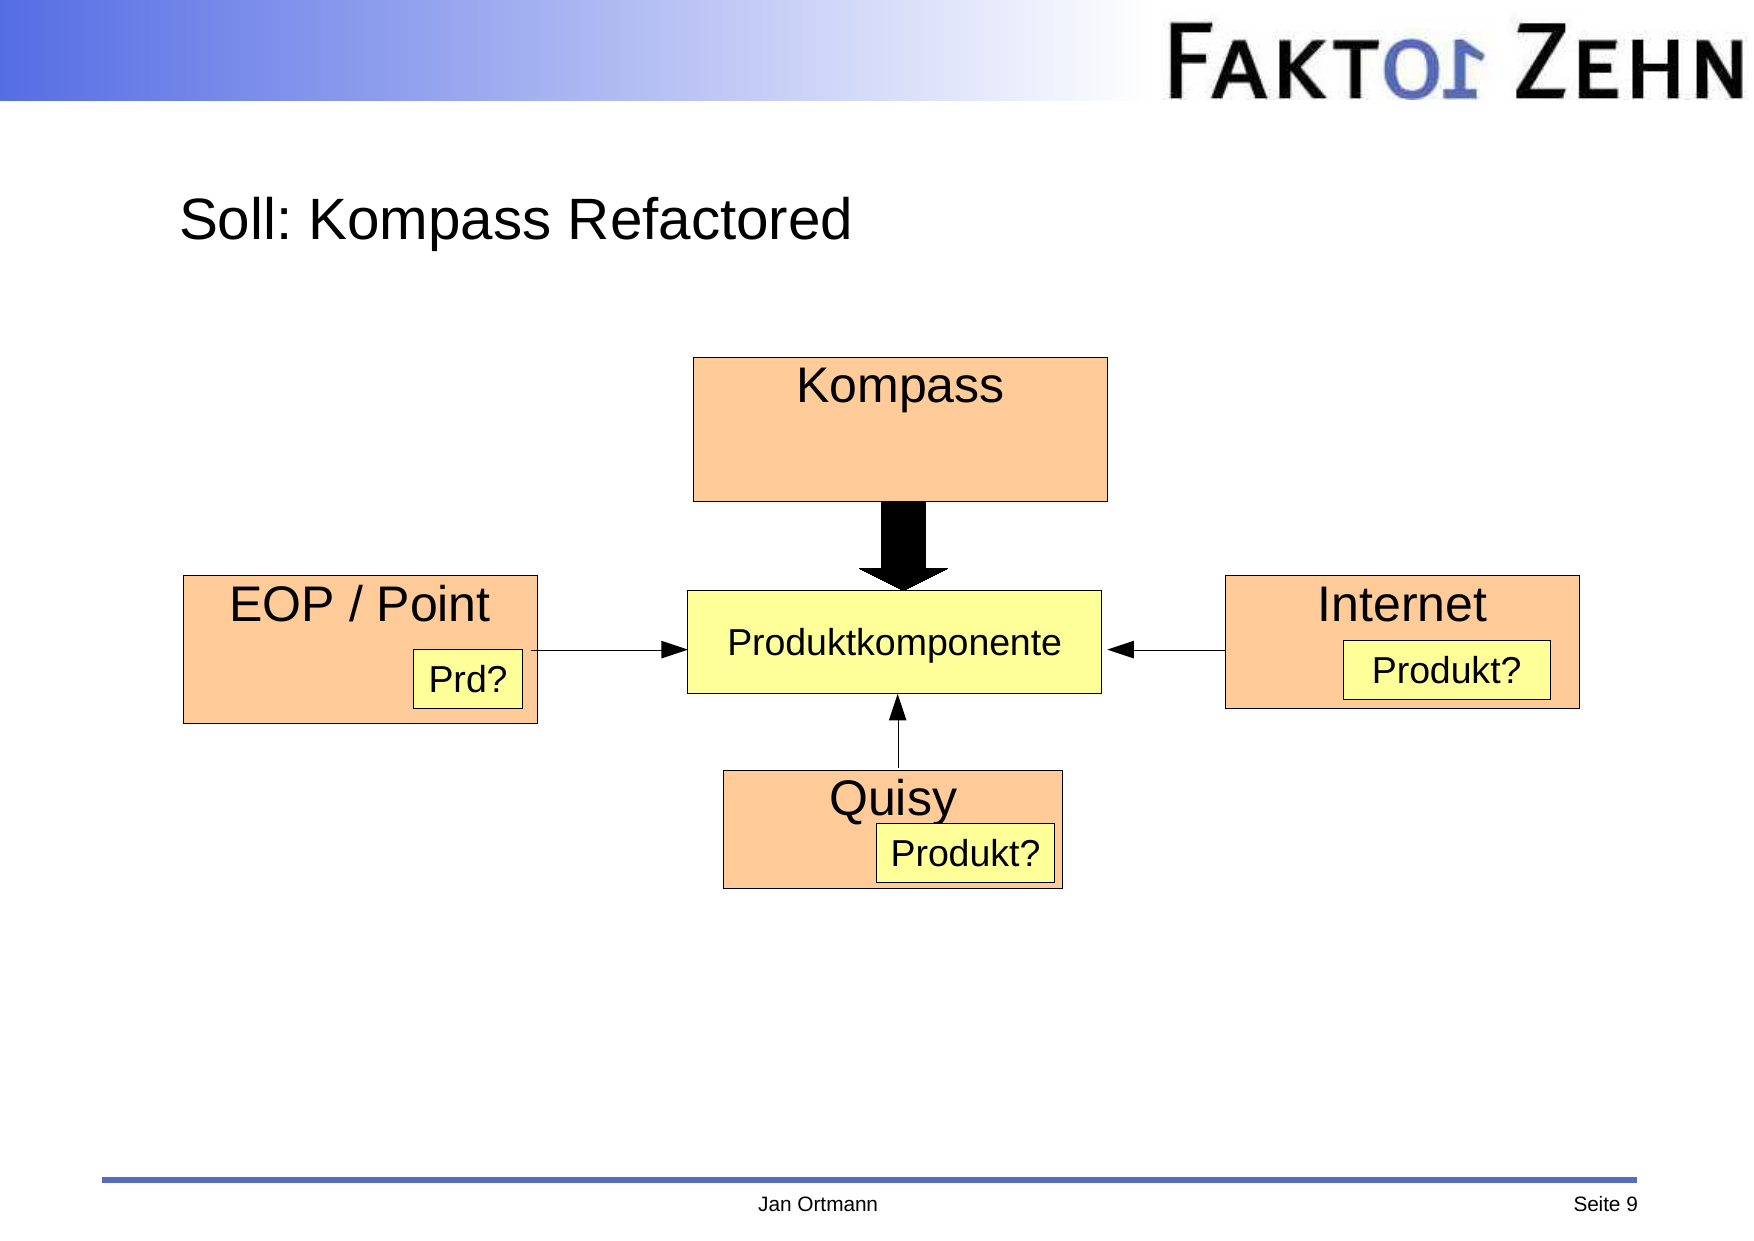

# Soll: Kompass Refactored
Kompass
EOP / Point
Internet
Produktkomponente
Produkt?
Prd?
Quisy
Produkt?